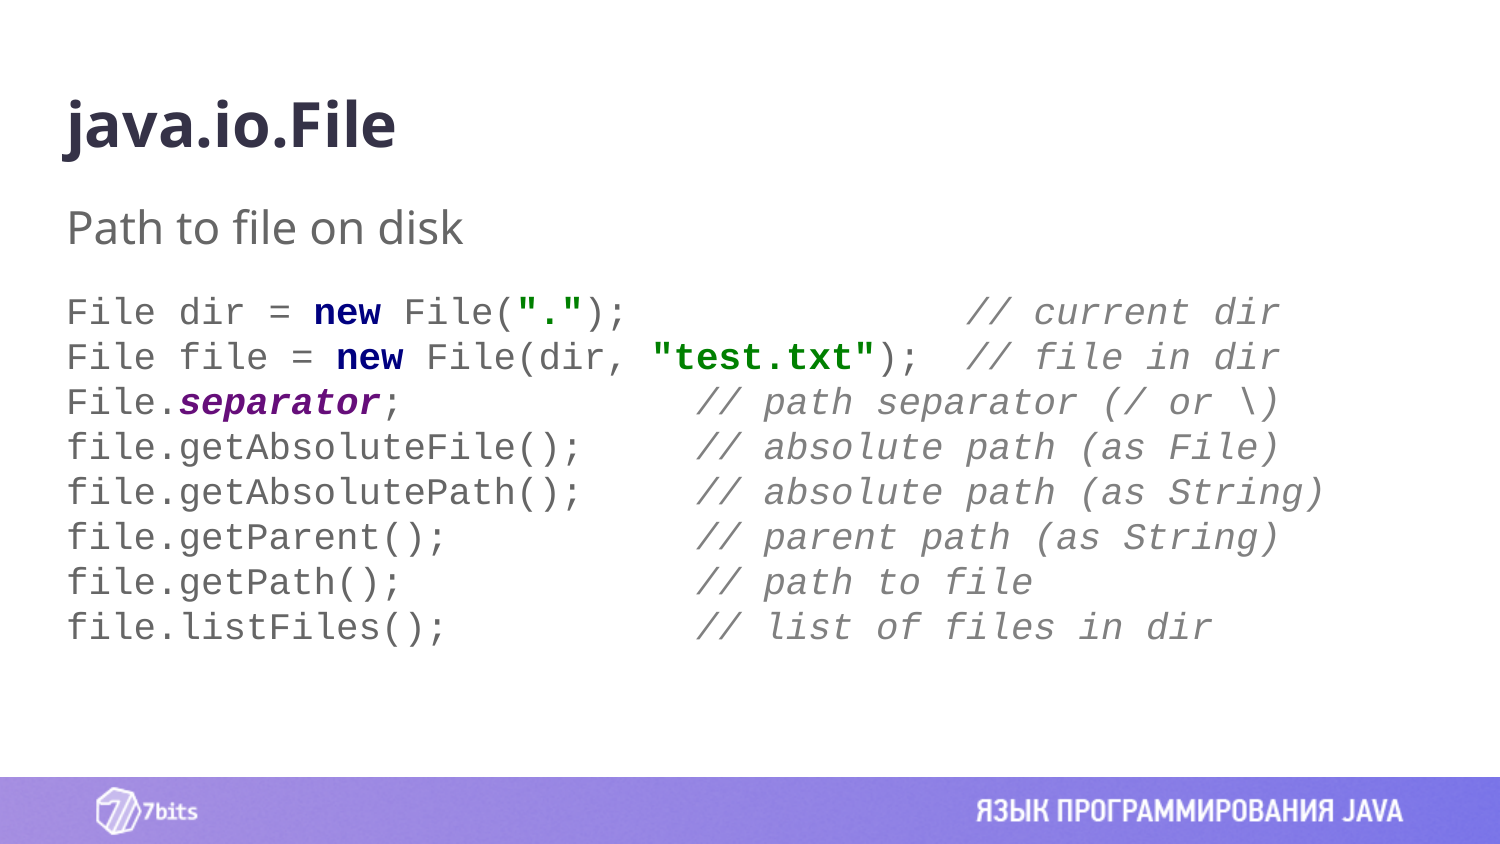

# java.io.File
Path to file on disk
File dir = new File("."); // current dir
File file = new File(dir, "test.txt"); // file in dir
File.separator; // path separator (/ or \)
file.getAbsoluteFile(); // absolute path (as File)
file.getAbsolutePath(); // absolute path (as String)
file.getParent(); // parent path (as String)
file.getPath(); // path to file
file.listFiles(); // list of files in dir